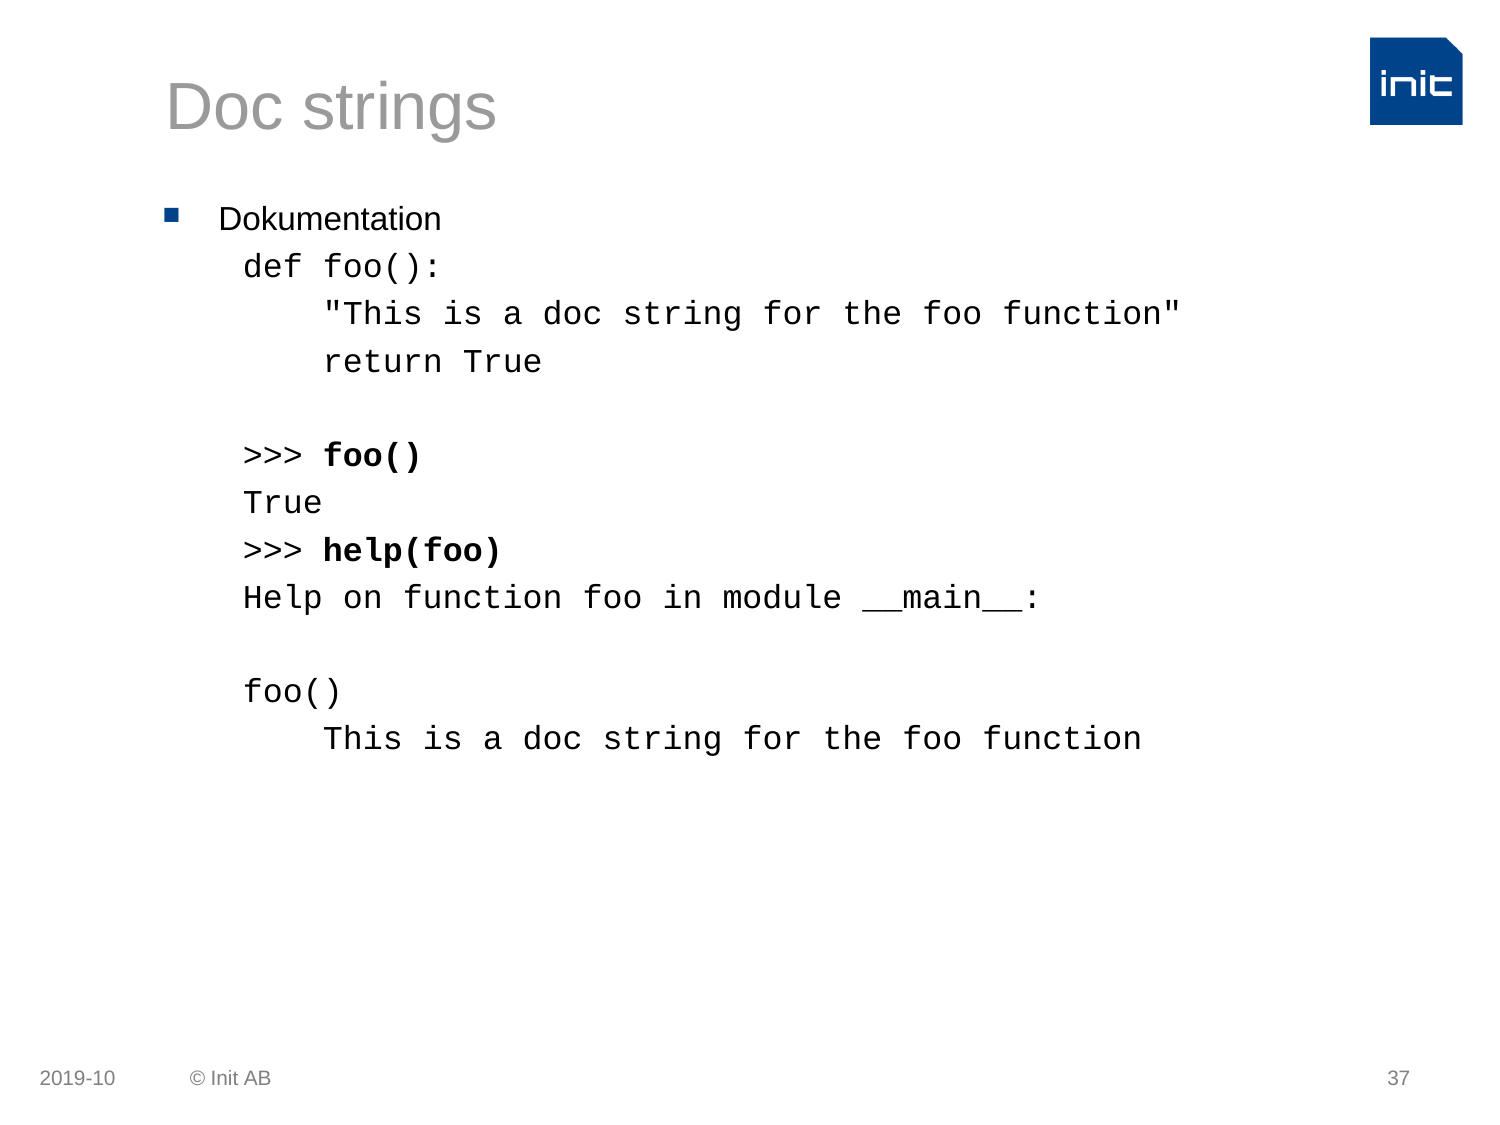

Doc strings
Dokumentation
def foo():
 "This is a doc string for the foo function"
 return True
>>> foo()
True
>>> help(foo)
Help on function foo in module __main__:
foo()
 This is a doc string for the foo function
2019-10
© Init AB